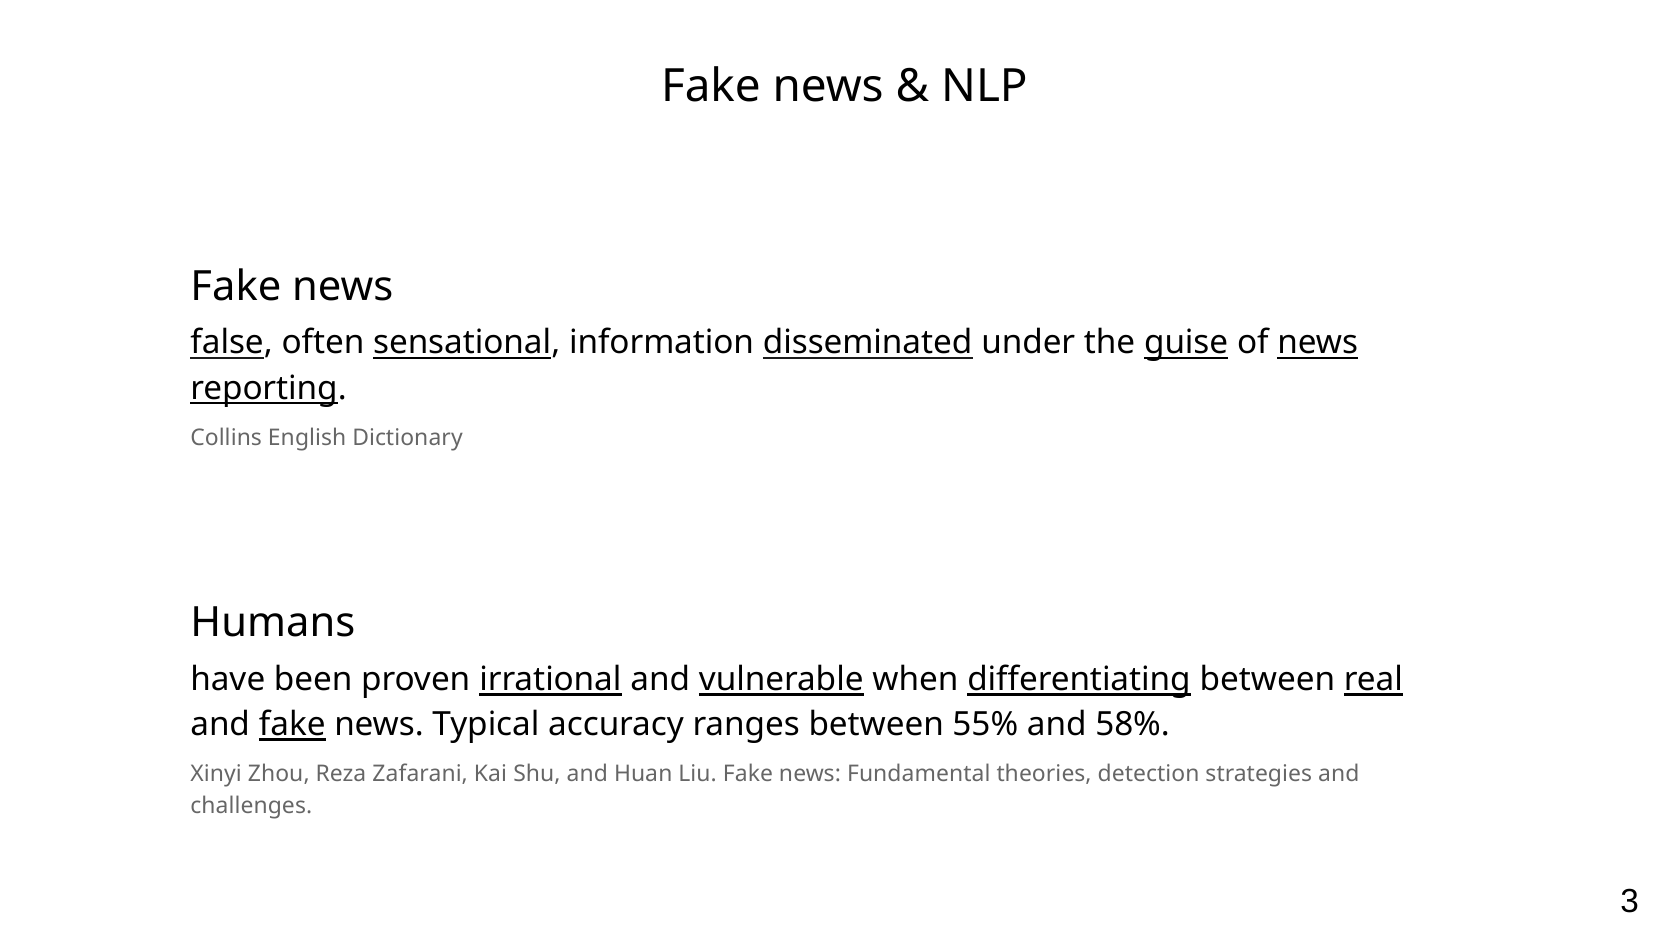

Fake news & NLP
Fake news
false, often sensational, information disseminated under the guise of news reporting.
Collins English Dictionary
Humans
have been proven irrational and vulnerable when differentiating between real and fake news. Typical accuracy ranges between 55% and 58%.
Xinyi Zhou, Reza Zafarani, Kai Shu, and Huan Liu. Fake news: Fundamental theories, detection strategies and challenges.